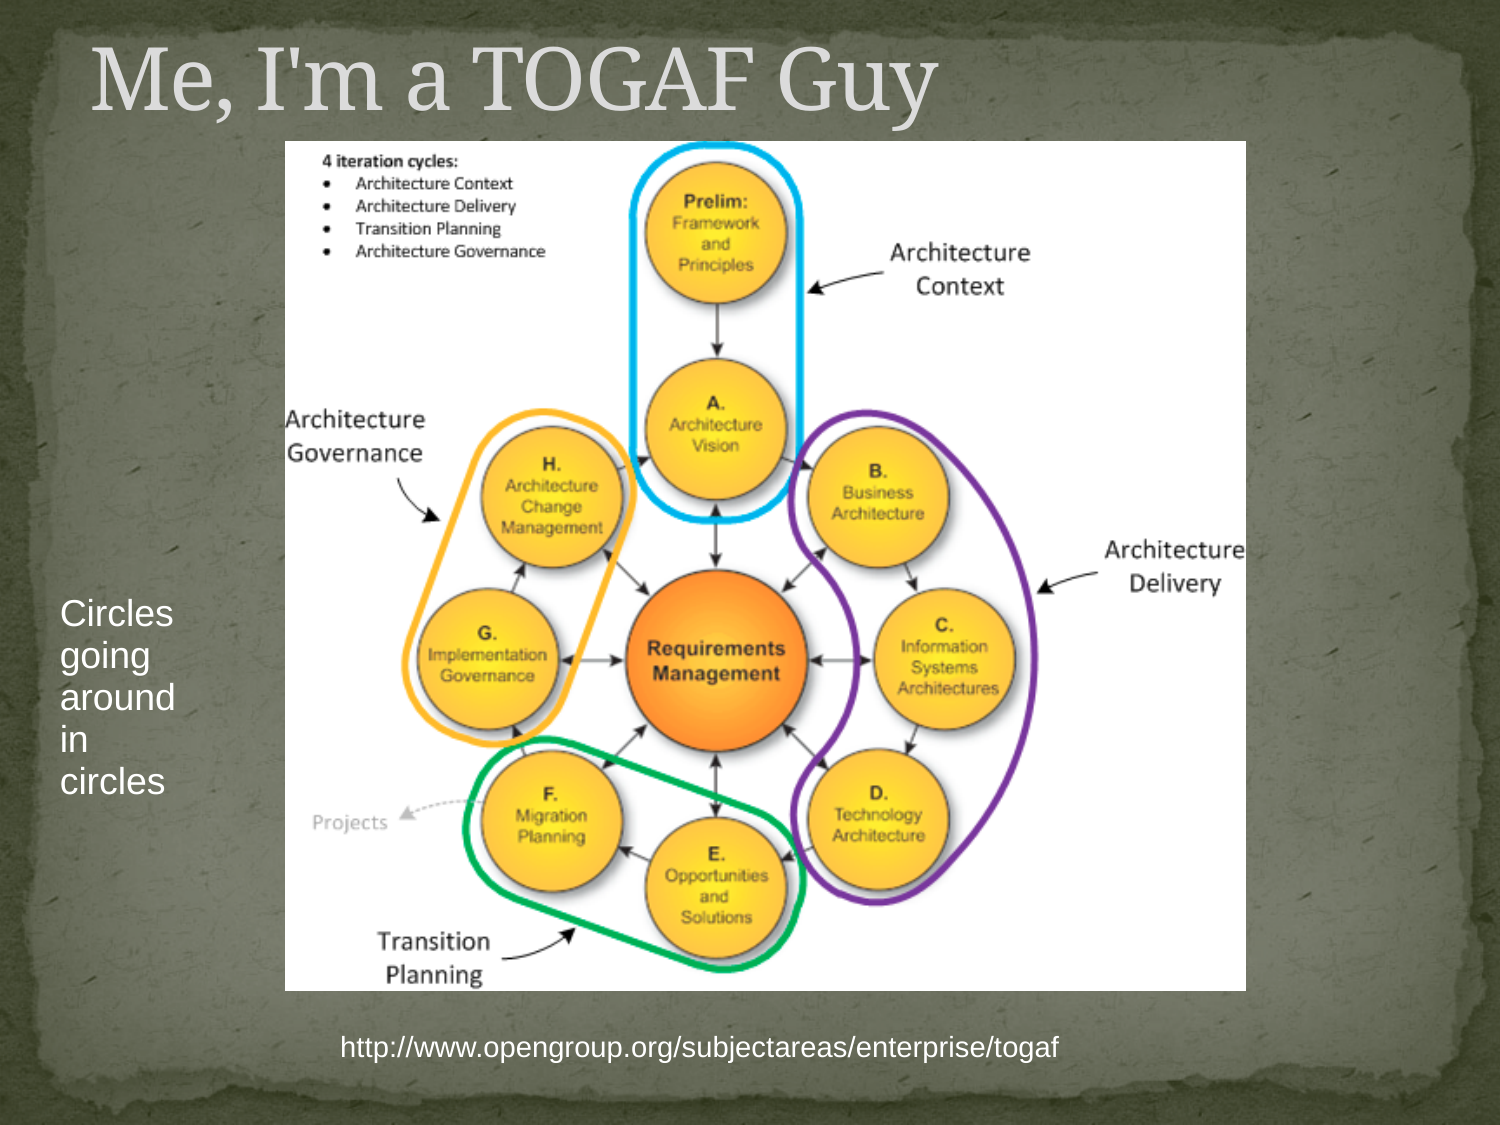

# Me, I'm a TOGAF Guy
Circles going around in circles
http://www.opengroup.org/subjectareas/enterprise/togaf